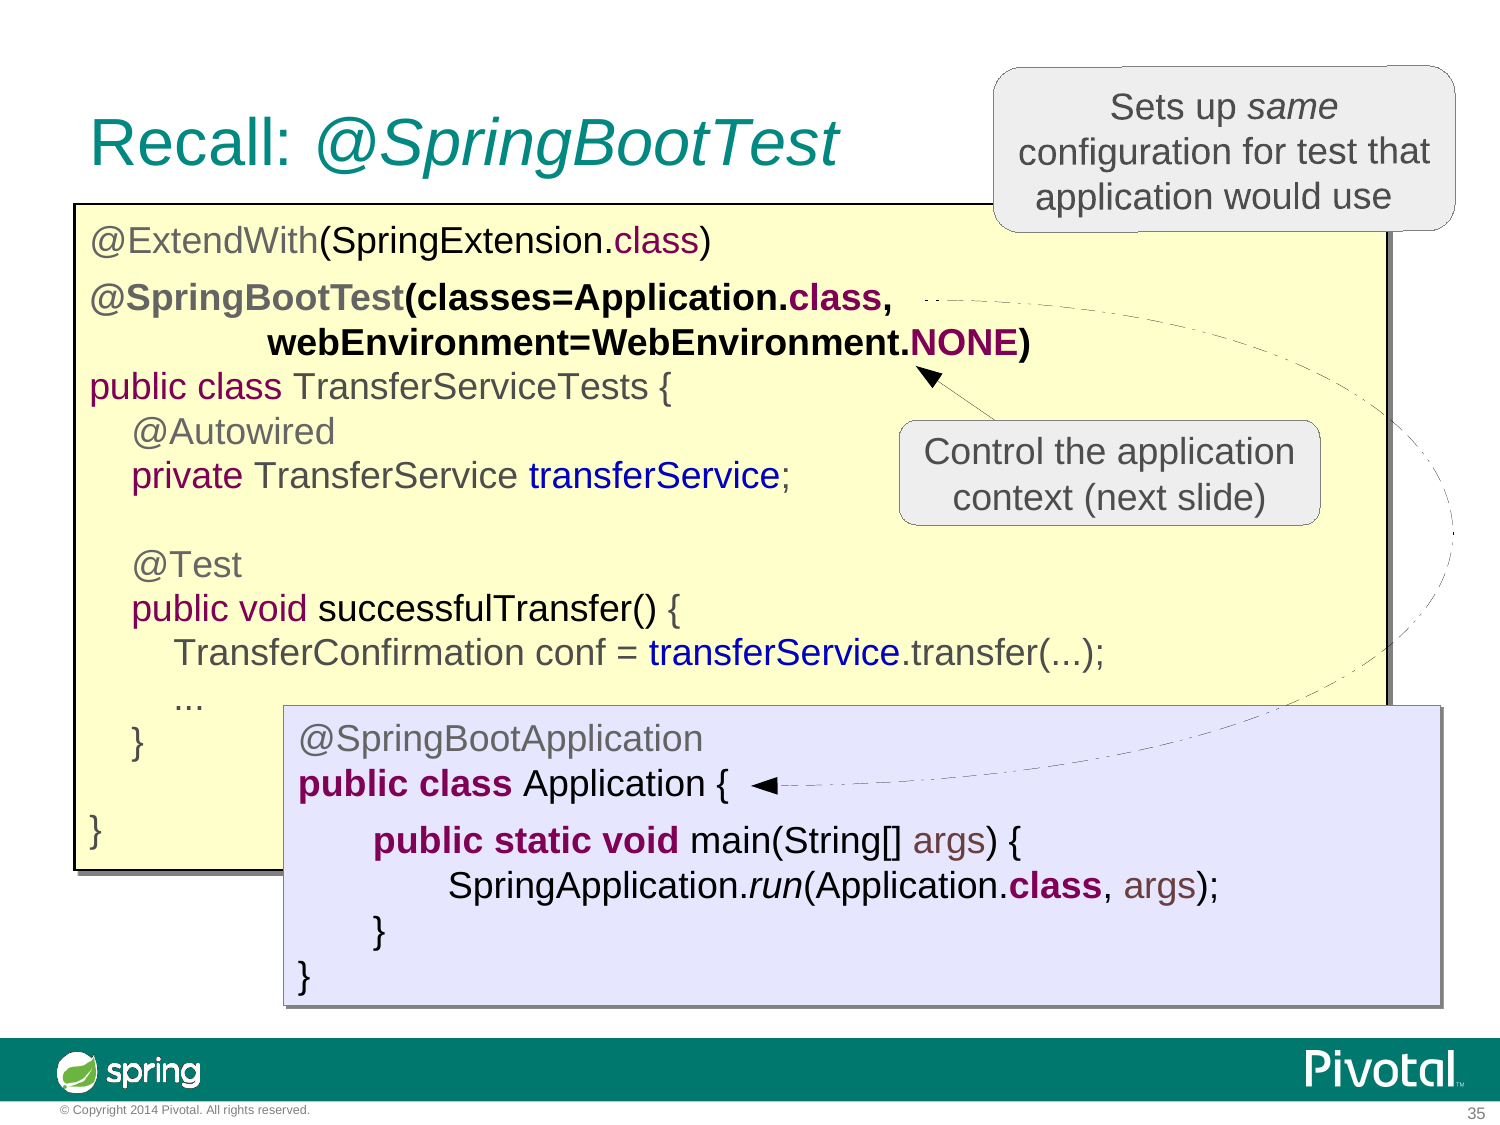

# Recall: @SpringBootTest
Sets up same configuration for test that application would use
@ExtendWith(SpringExtension.class)
@SpringBootTest(classes=Application.class,
 webEnvironment=WebEnvironment.NONE)
public class TransferServiceTests {
 @Autowired
 private TransferService transferService;
 @Test
 public void successfulTransfer() {
 TransferConfirmation conf = transferService.transfer(...);
 ...
 }
}
Control the application context (next slide)
@SpringBootApplication
public class Application {
	public static void main(String[] args) {
		SpringApplication.run(Application.class, args);
	}
}